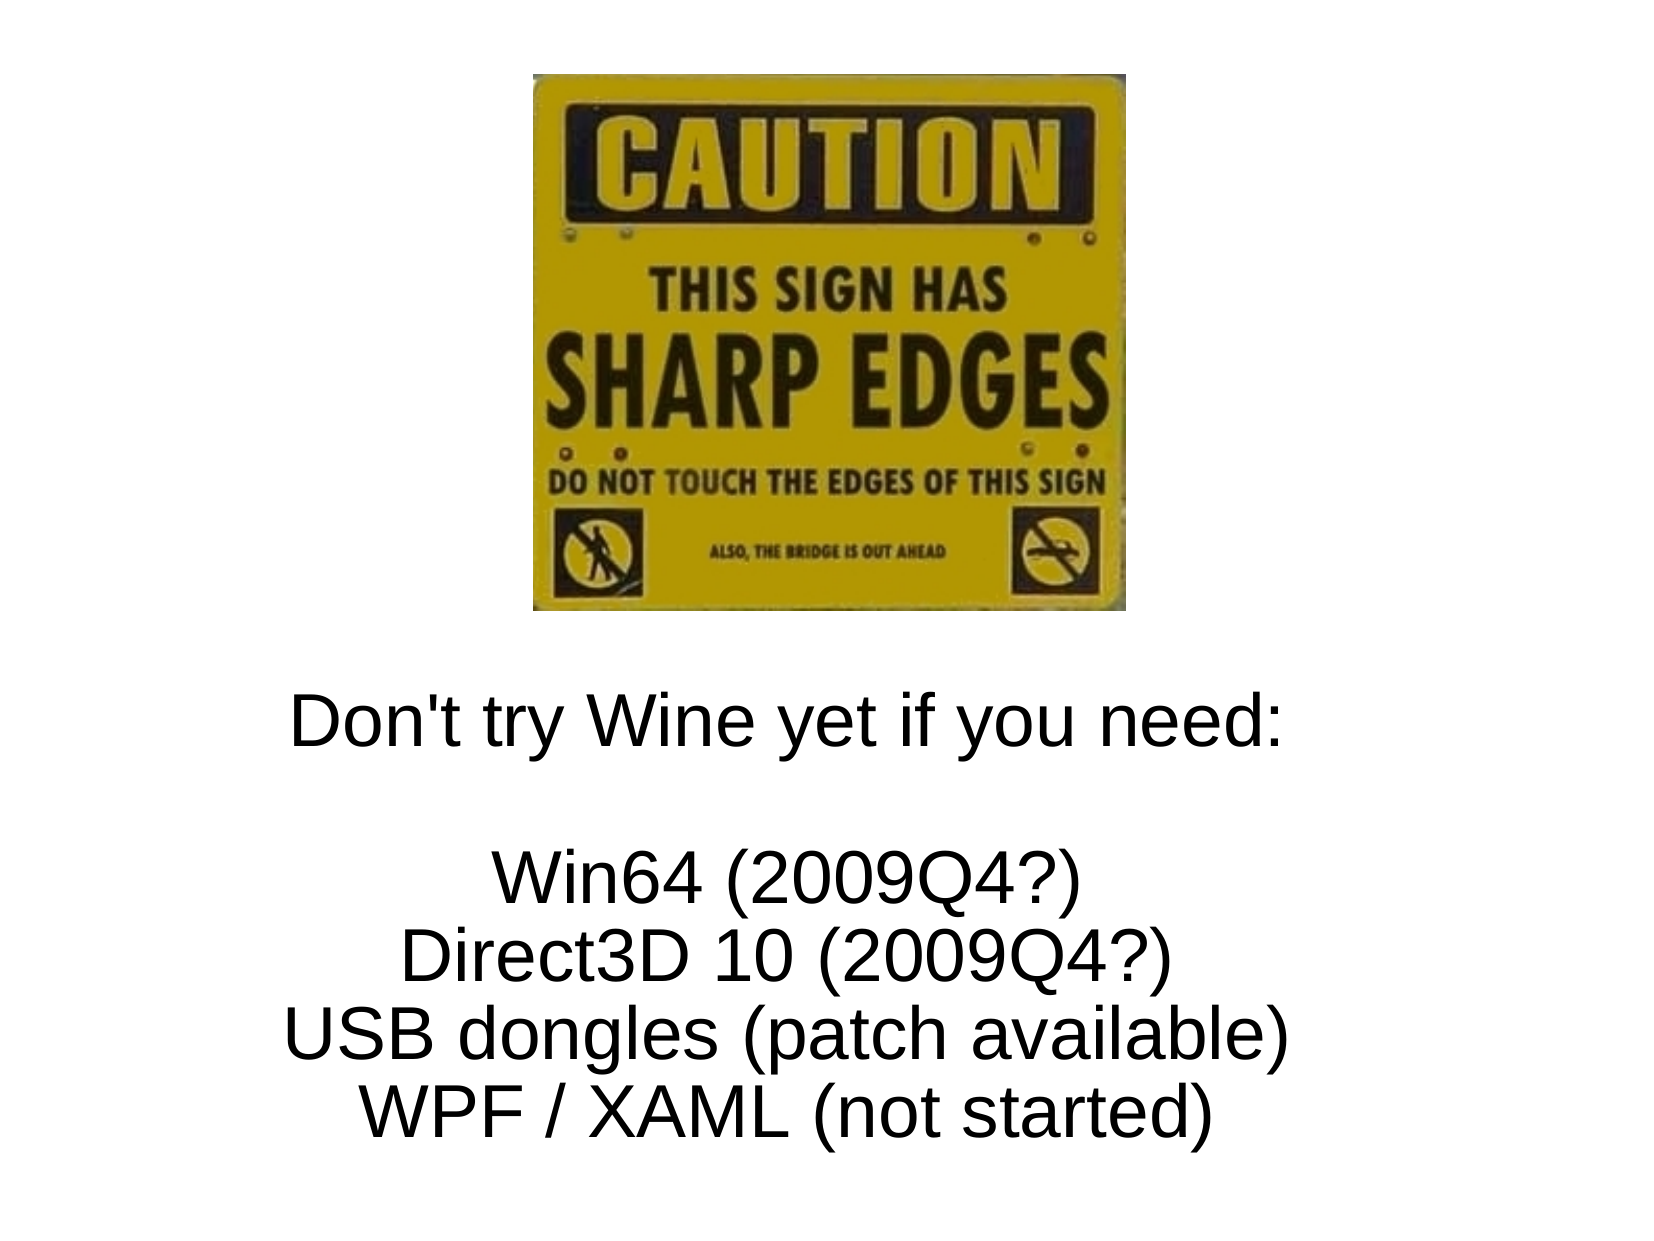

# Don't try Wine yet if you need: Win64 (2009Q4?) Direct3D 10 (2009Q4?) USB dongles (patch available) WPF / XAML (not started)